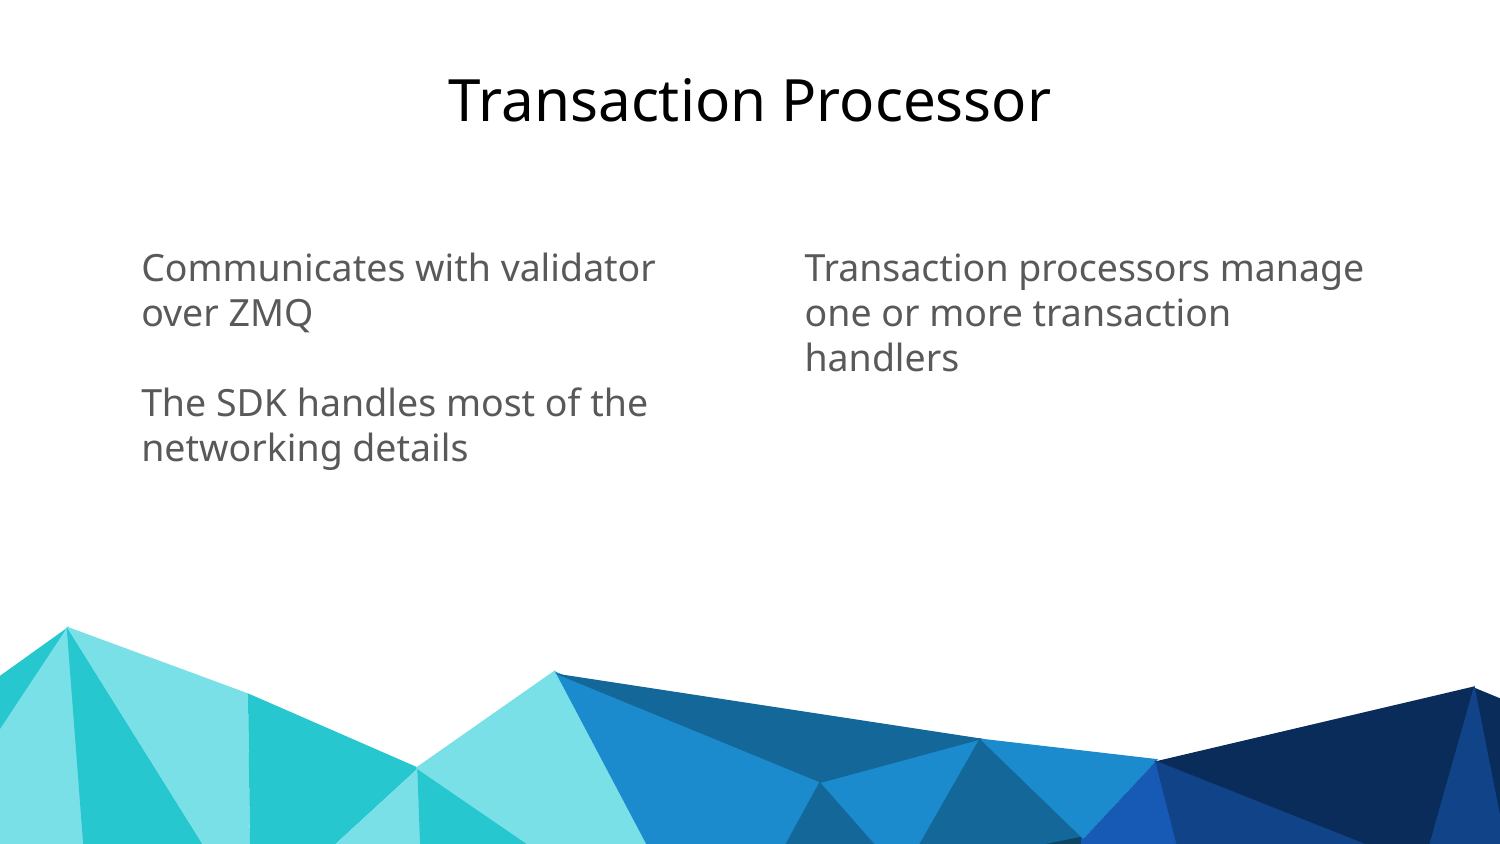

# Transaction Processor
Communicates with validator over ZMQ
The SDK handles most of the networking details
Transaction processors manage one or more transaction handlers